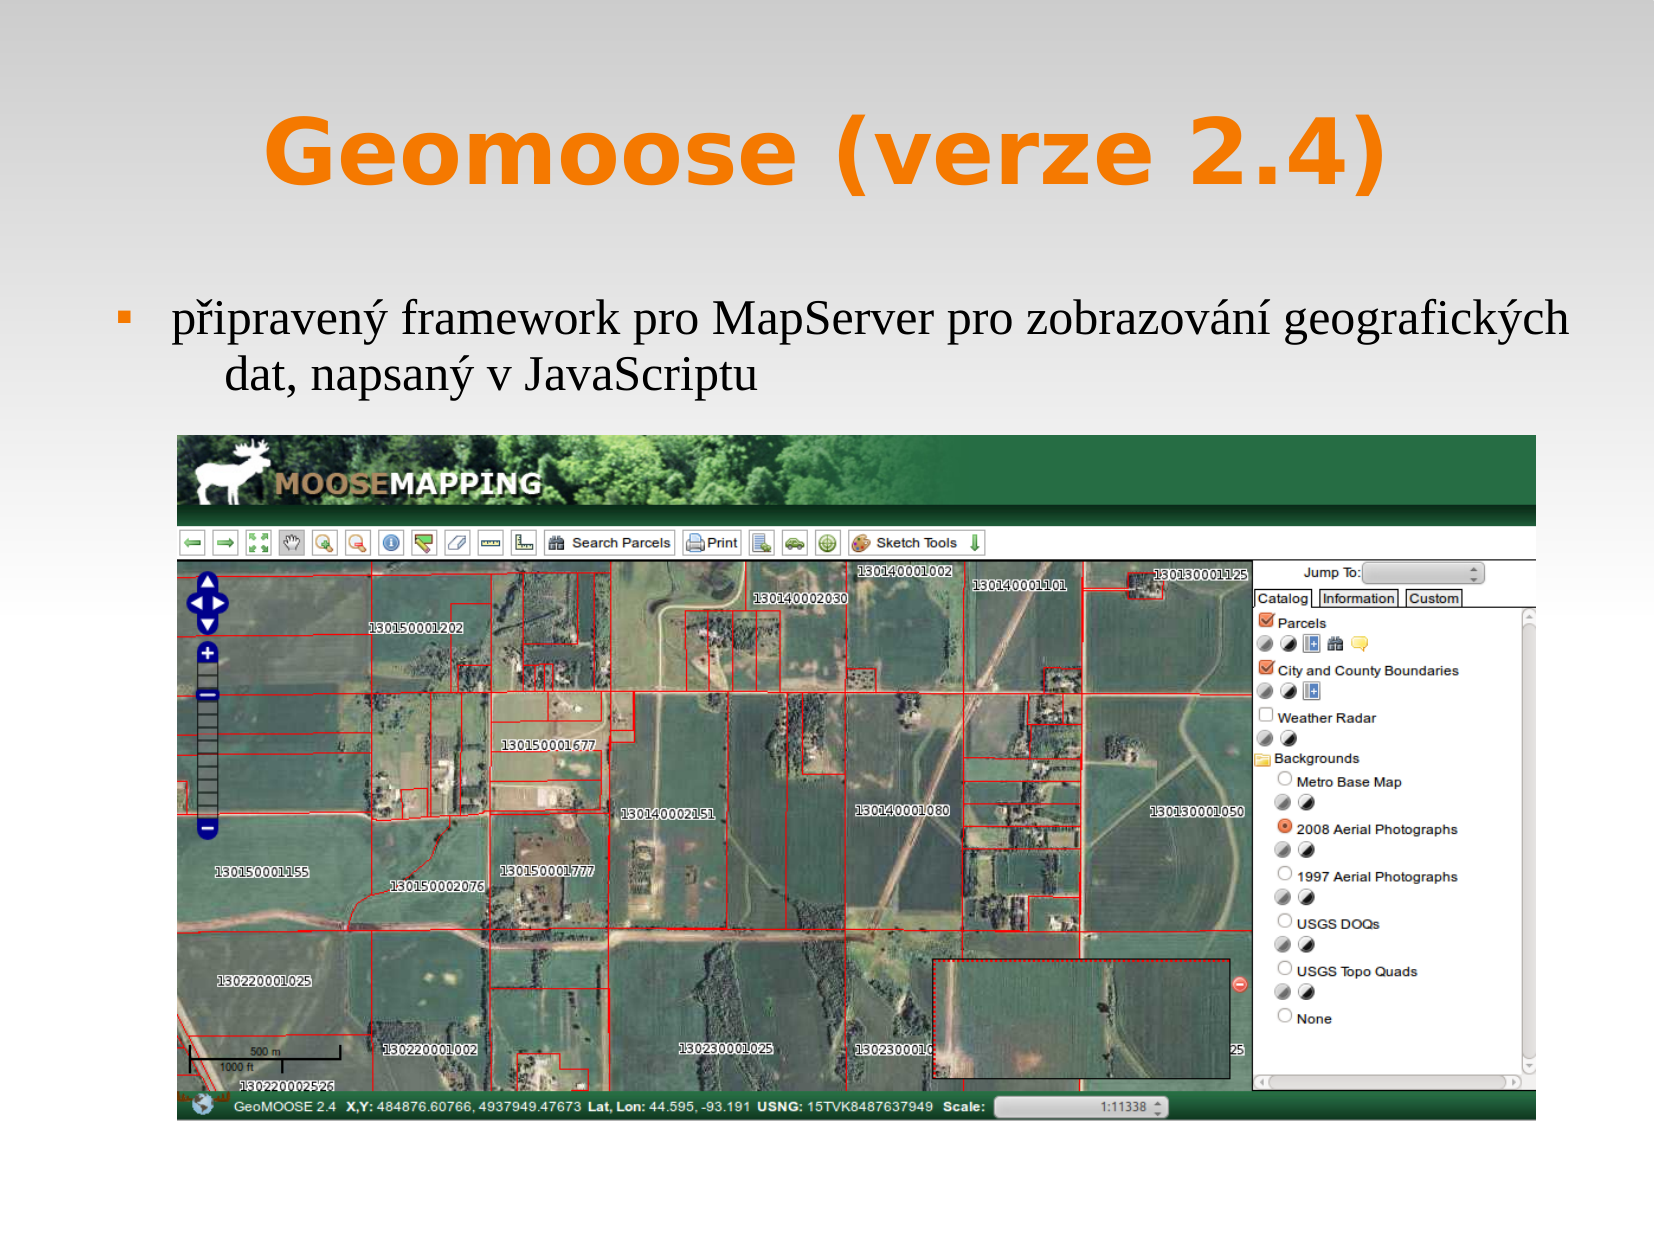

# Geomoose (verze 2.4)
připravený framework pro MapServer pro zobrazování geografických dat, napsaný v JavaScriptu